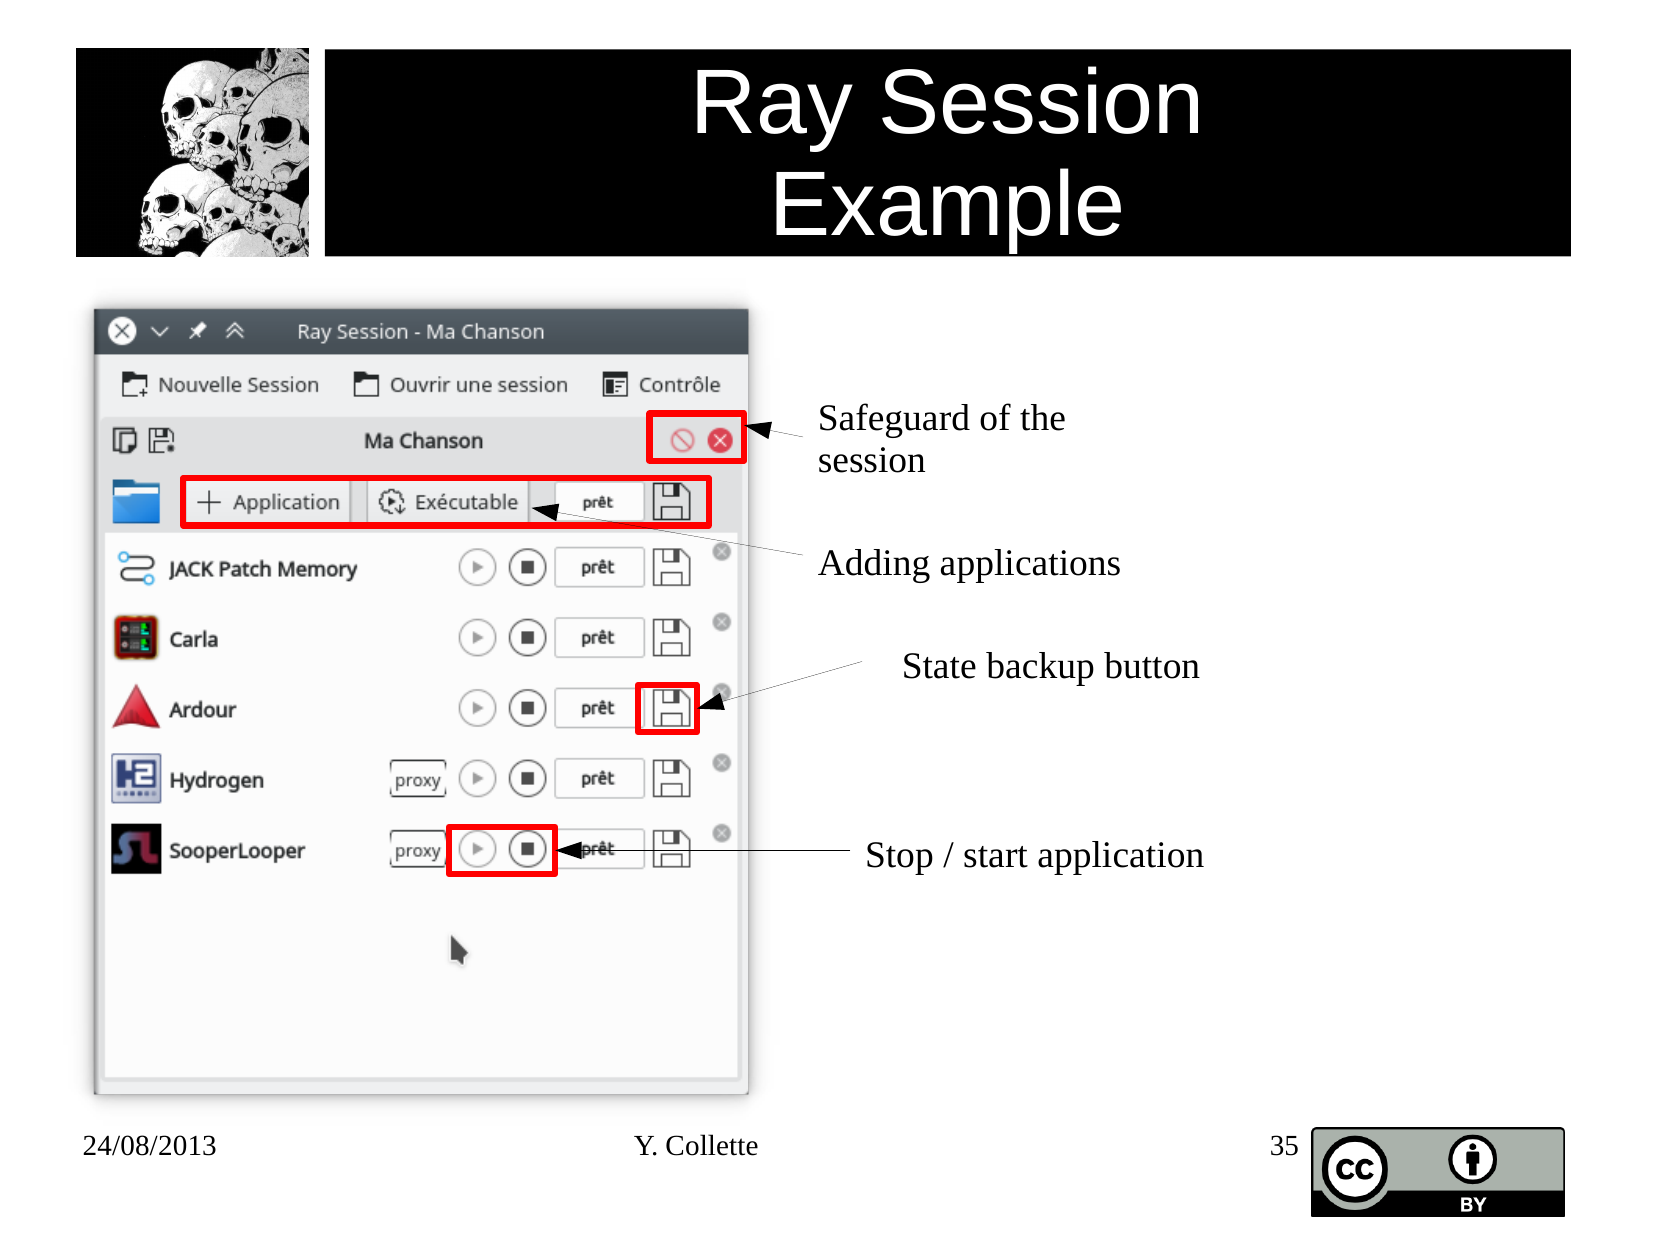

# Ray Session
Example
Safeguard of the session
Adding applications
State backup button
Stop / start application
Y. Collette
35